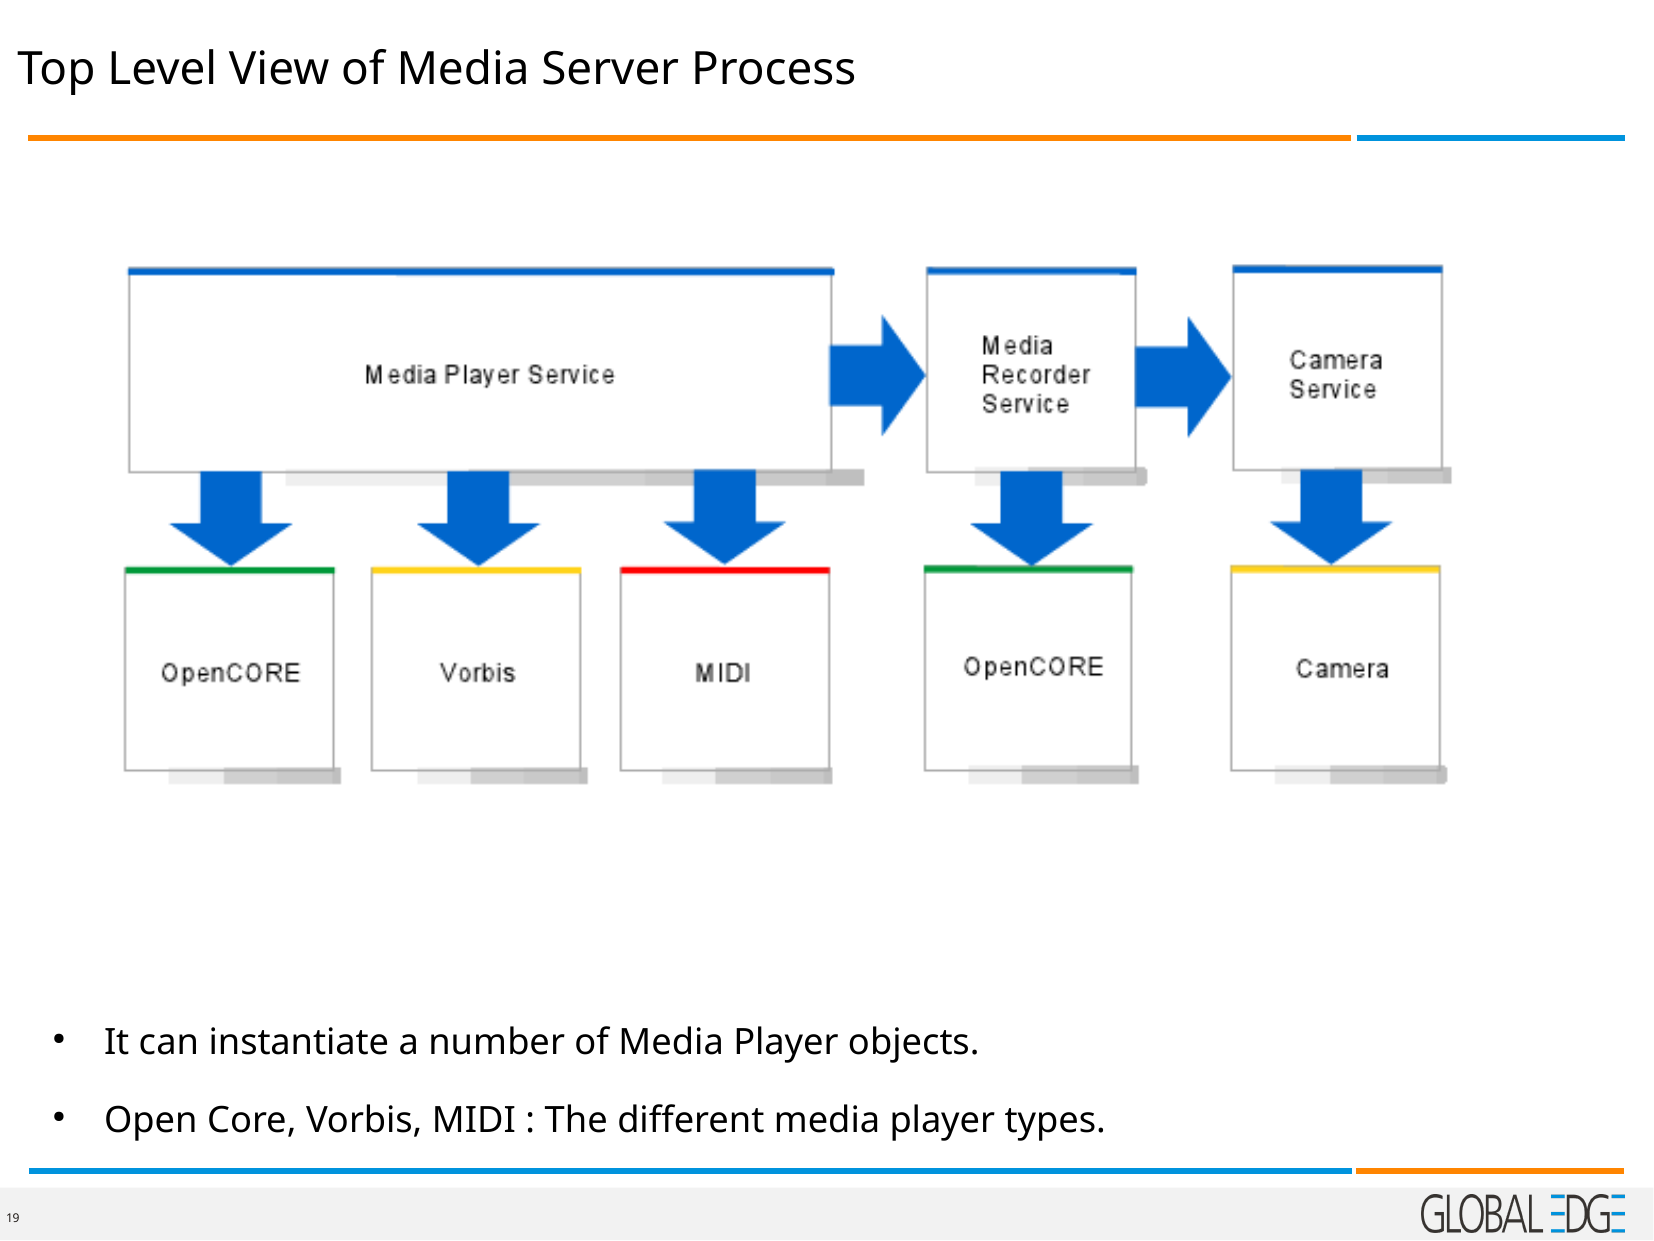

# Top Level View of Media Server Process
It can instantiate a number of Media Player objects.
Open Core, Vorbis, MIDI : The different media player types.